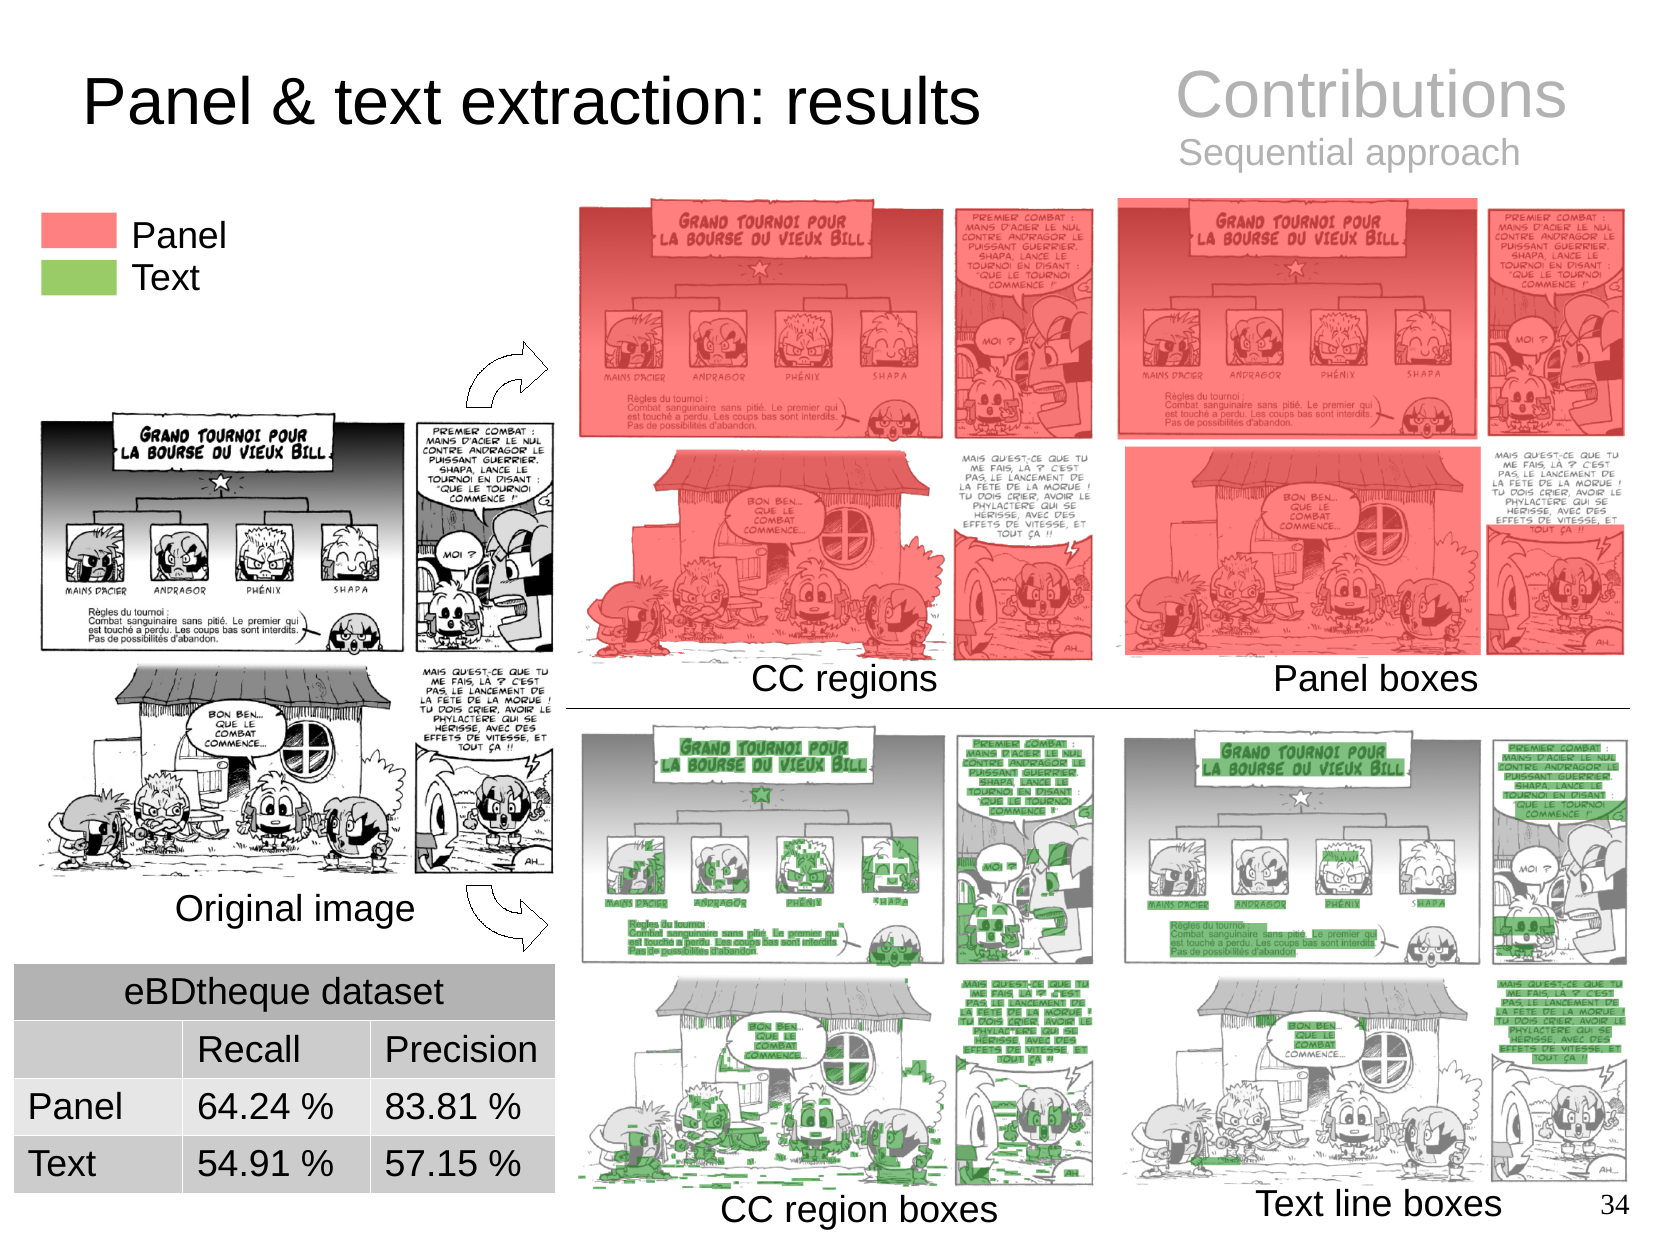

# Panel & text extraction: results
Panel
Text
TODO
CC regions
Panel boxes
Original image
| eBDtheque dataset | | |
| --- | --- | --- |
| | Recall | Precision |
| Panel | 64.24 % | 83.81 % |
| Text | 54.91 % | 57.15 % |
Text line boxes
CC region boxes
34